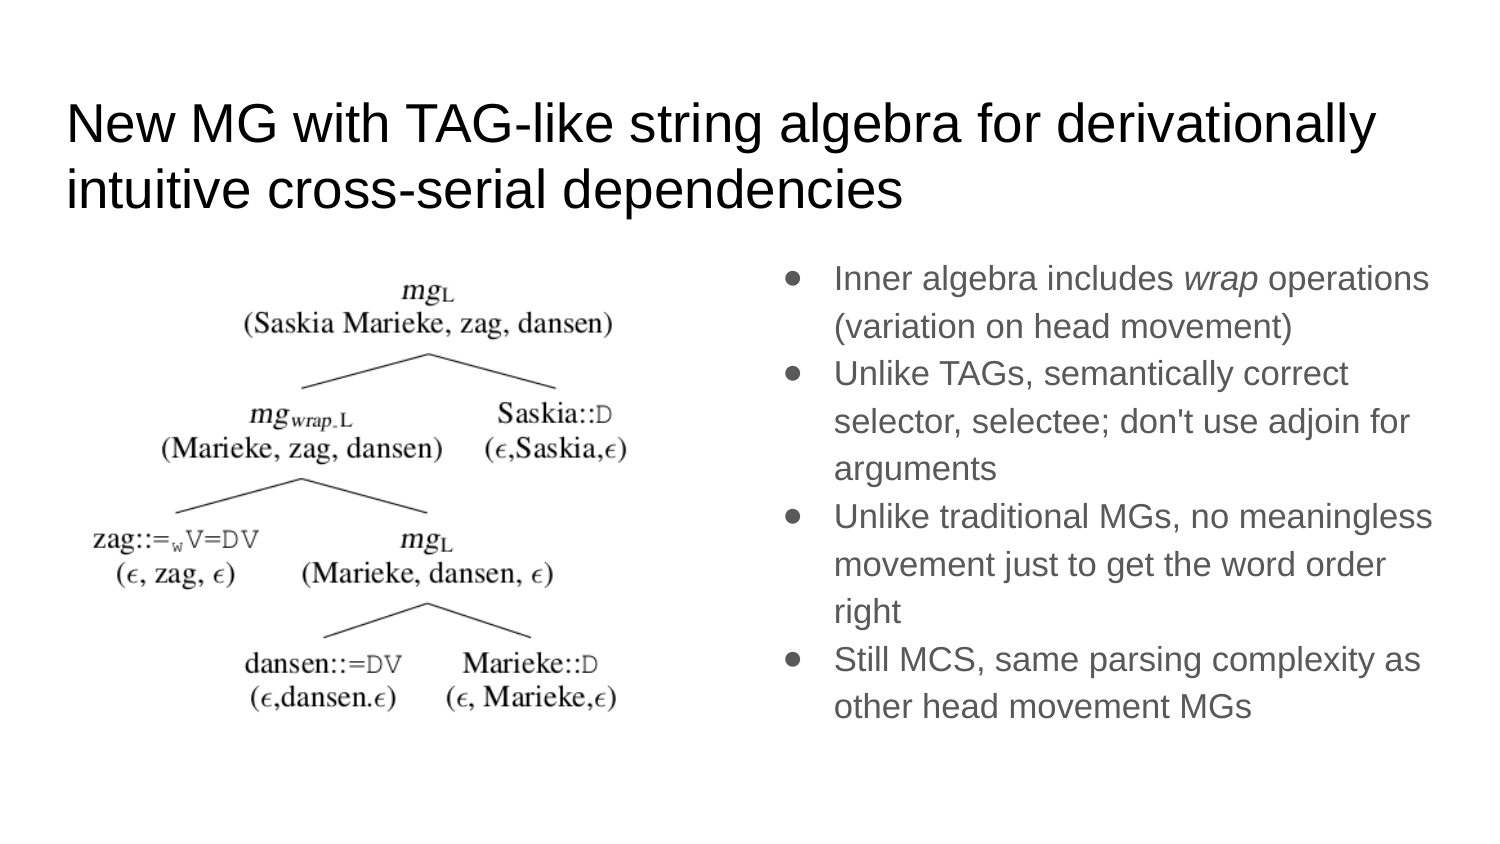

# New MG with TAG-like string algebra for derivationally intuitive cross-serial dependencies
Inner algebra includes wrap operations (variation on head movement)
Unlike TAGs, semantically correct selector, selectee; don't use adjoin for arguments
Unlike traditional MGs, no meaningless movement just to get the word order right
Still MCS, same parsing complexity as other head movement MGs